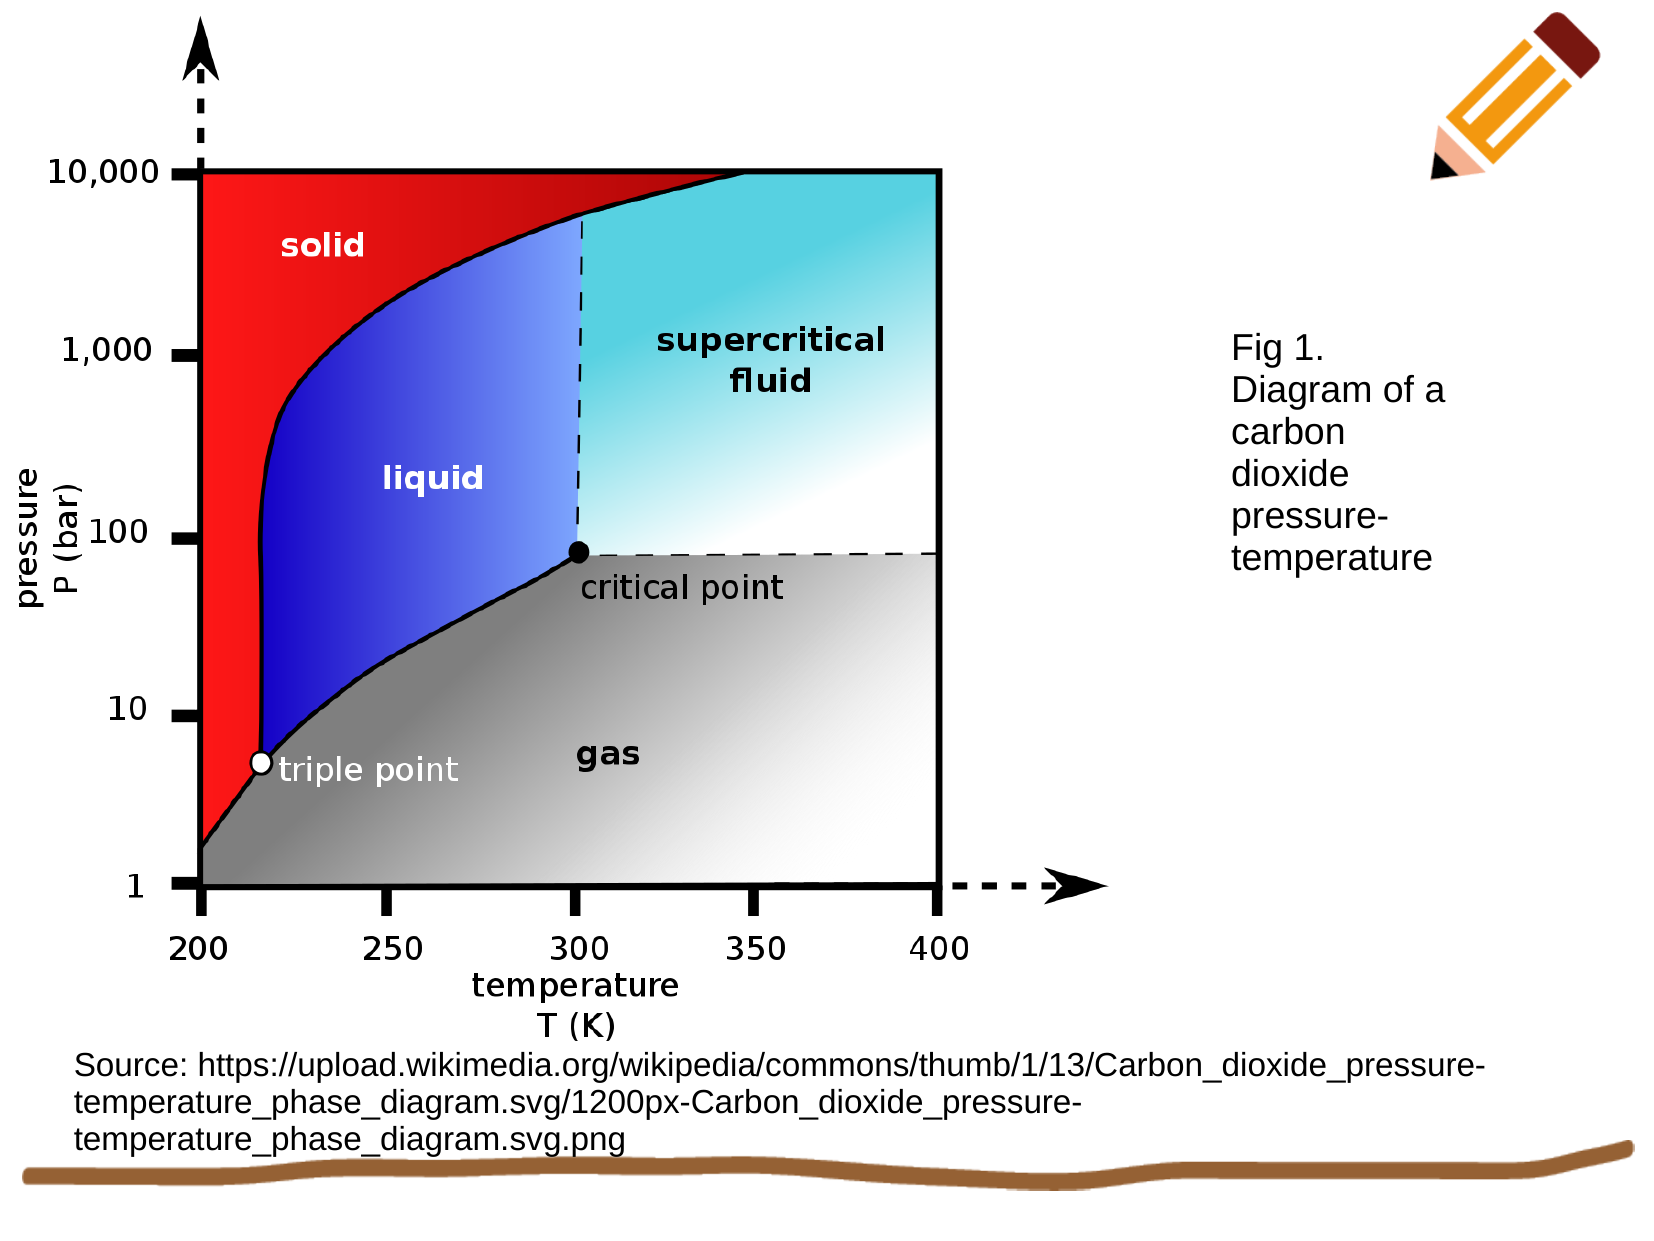

Fig 1. Diagram of a carbon dioxide pressure-temperature
Source: https://upload.wikimedia.org/wikipedia/commons/thumb/1/13/Carbon_dioxide_pressure-temperature_phase_diagram.svg/1200px-Carbon_dioxide_pressure-temperature_phase_diagram.svg.png